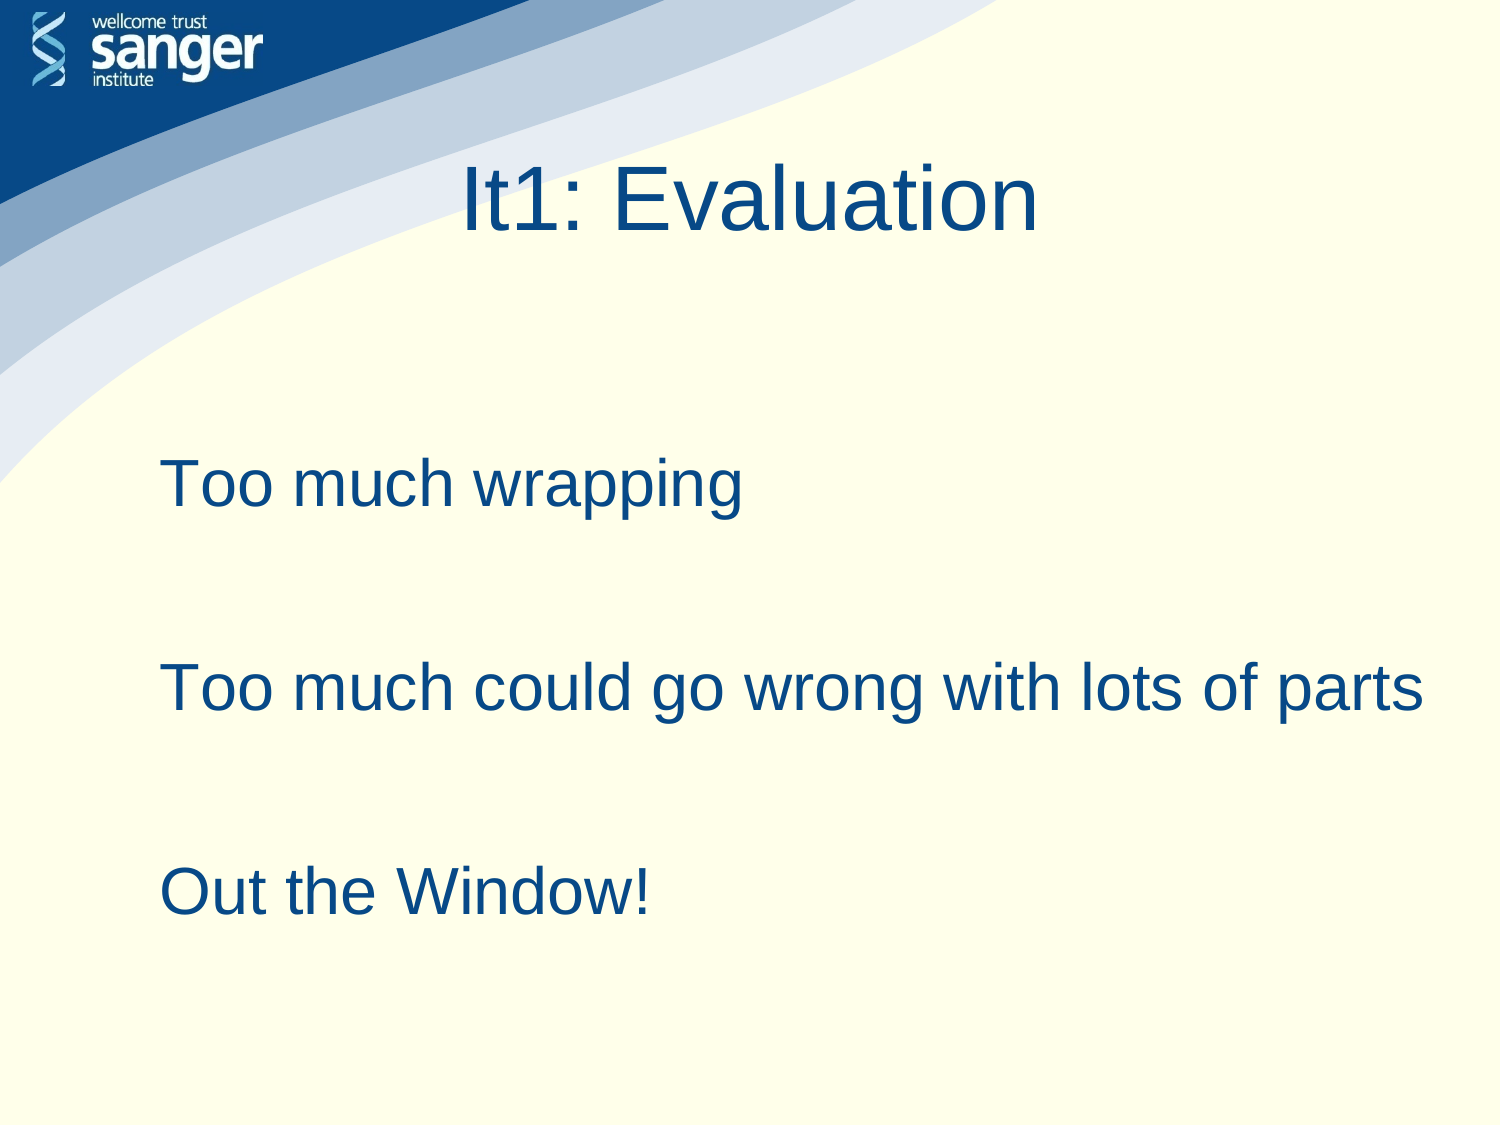

# It1: Evaluation
Too much wrapping
Too much could go wrong with lots of parts
Out the Window!